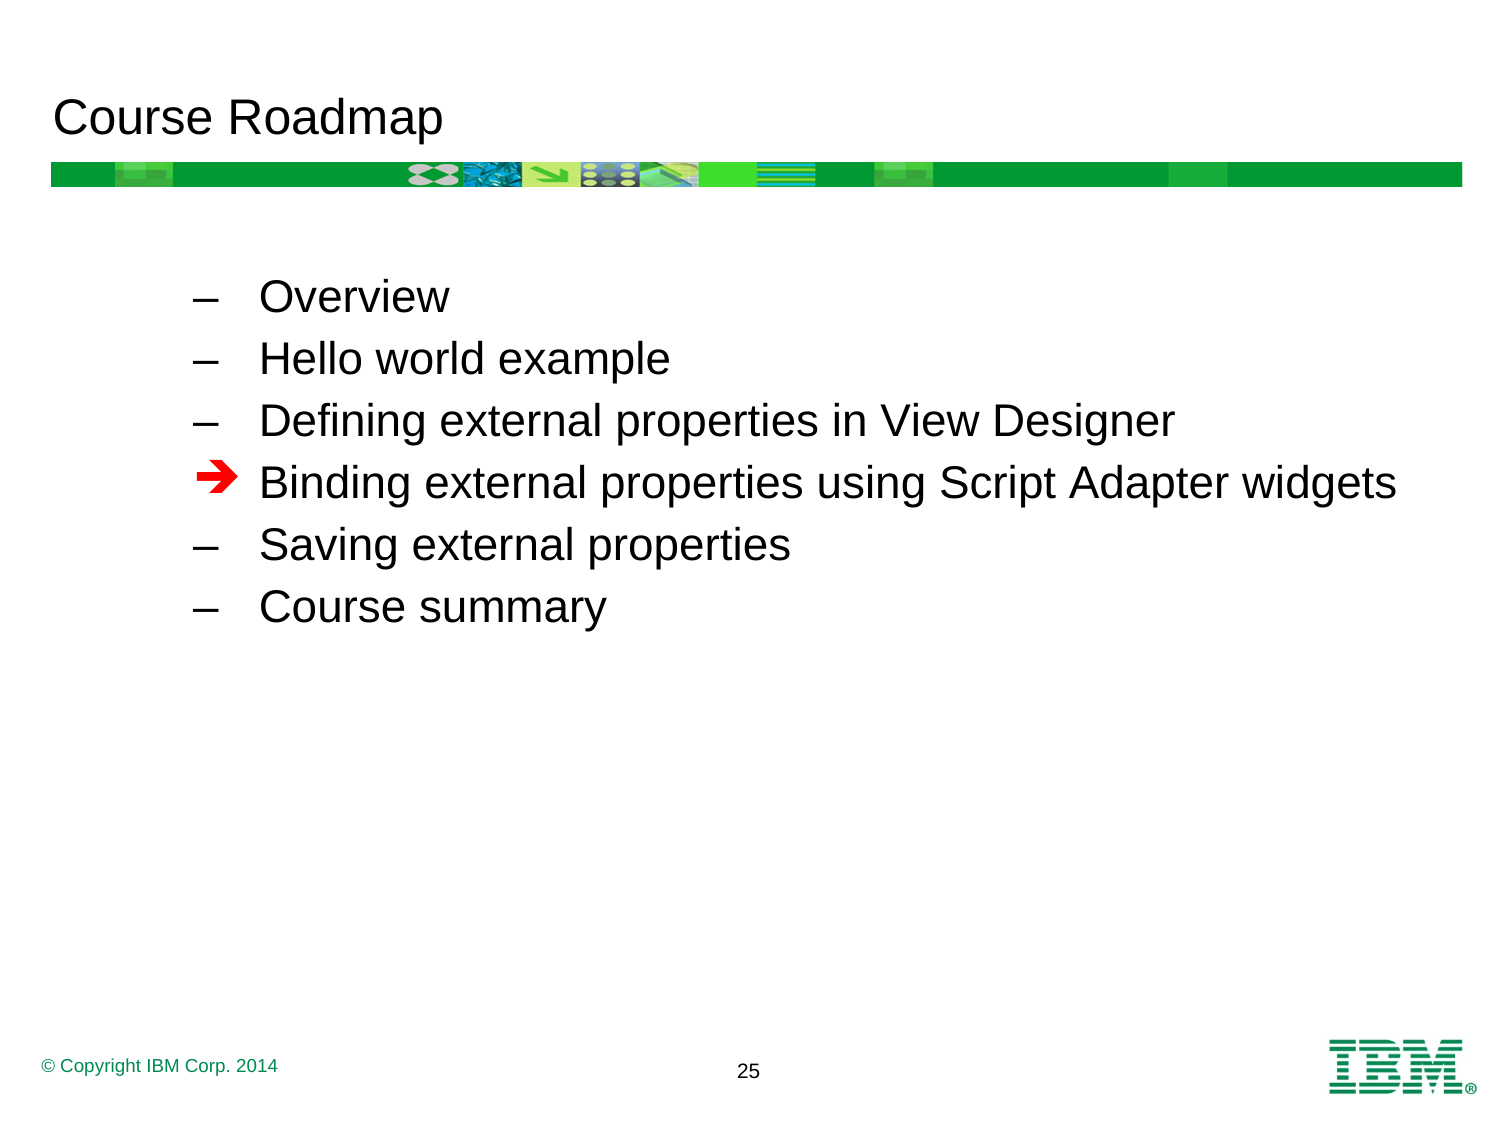

# Course Roadmap
Overview
Hello world example
Defining external properties in View Designer
Binding external properties using Script Adapter widgets
Saving external properties
Course summary
25